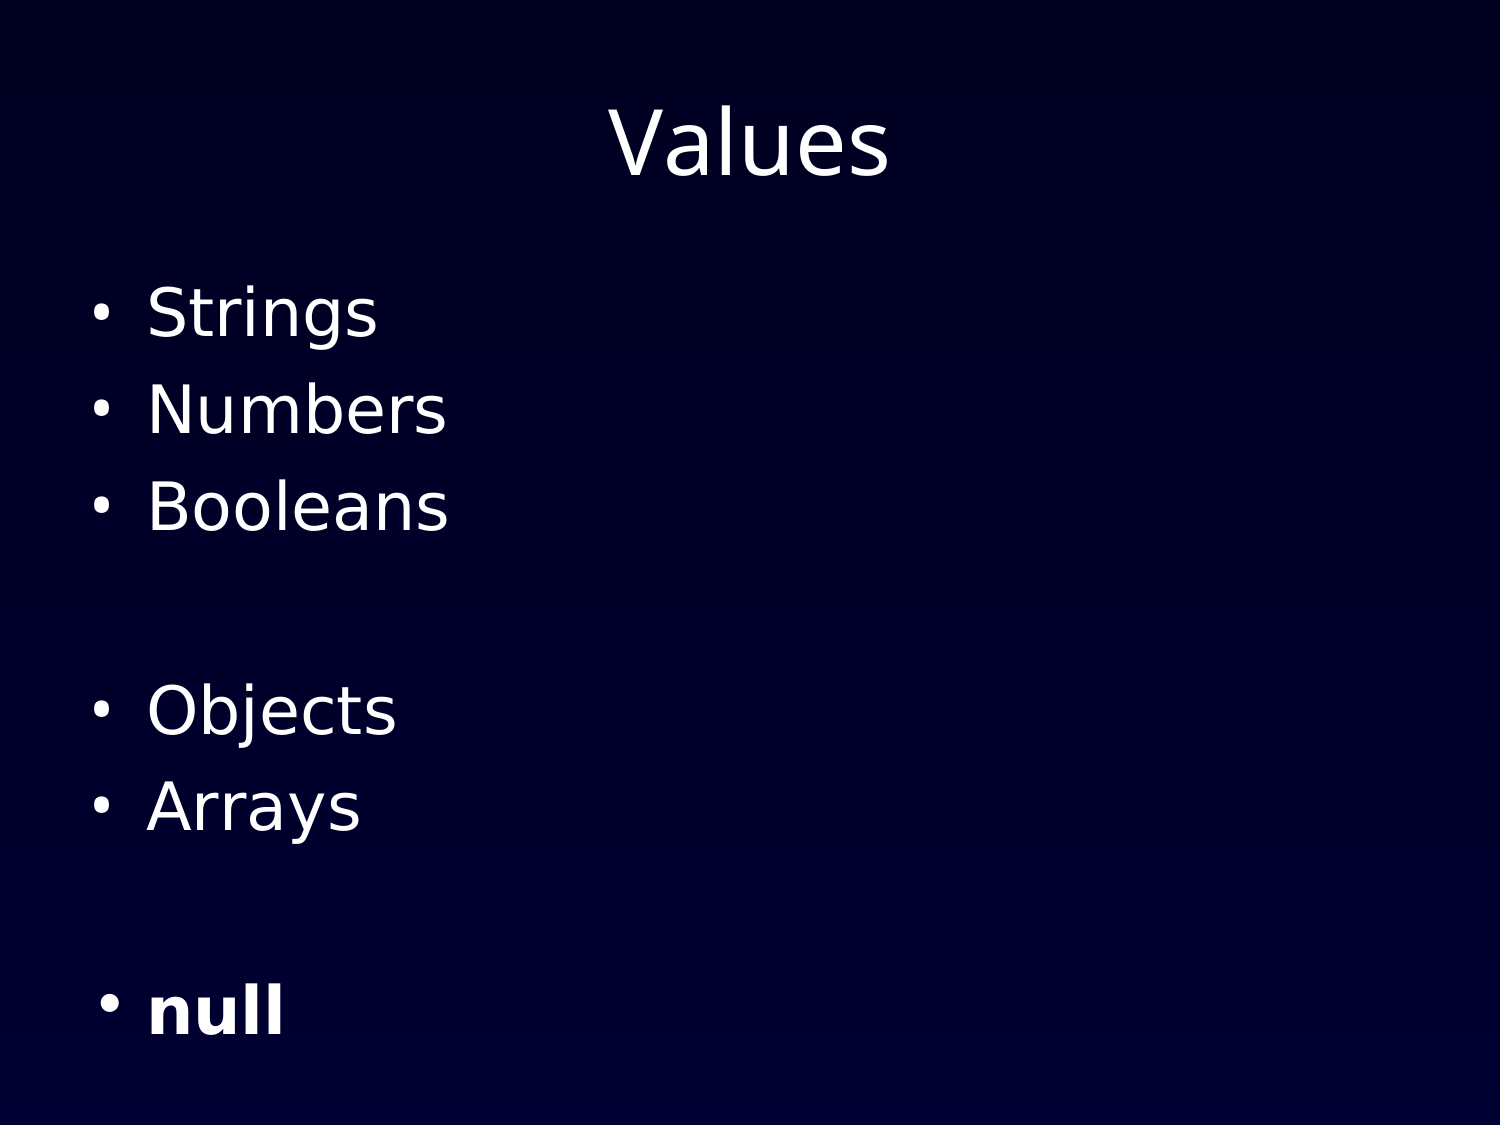

# Values
Strings
Numbers
Booleans
Objects
Arrays
null